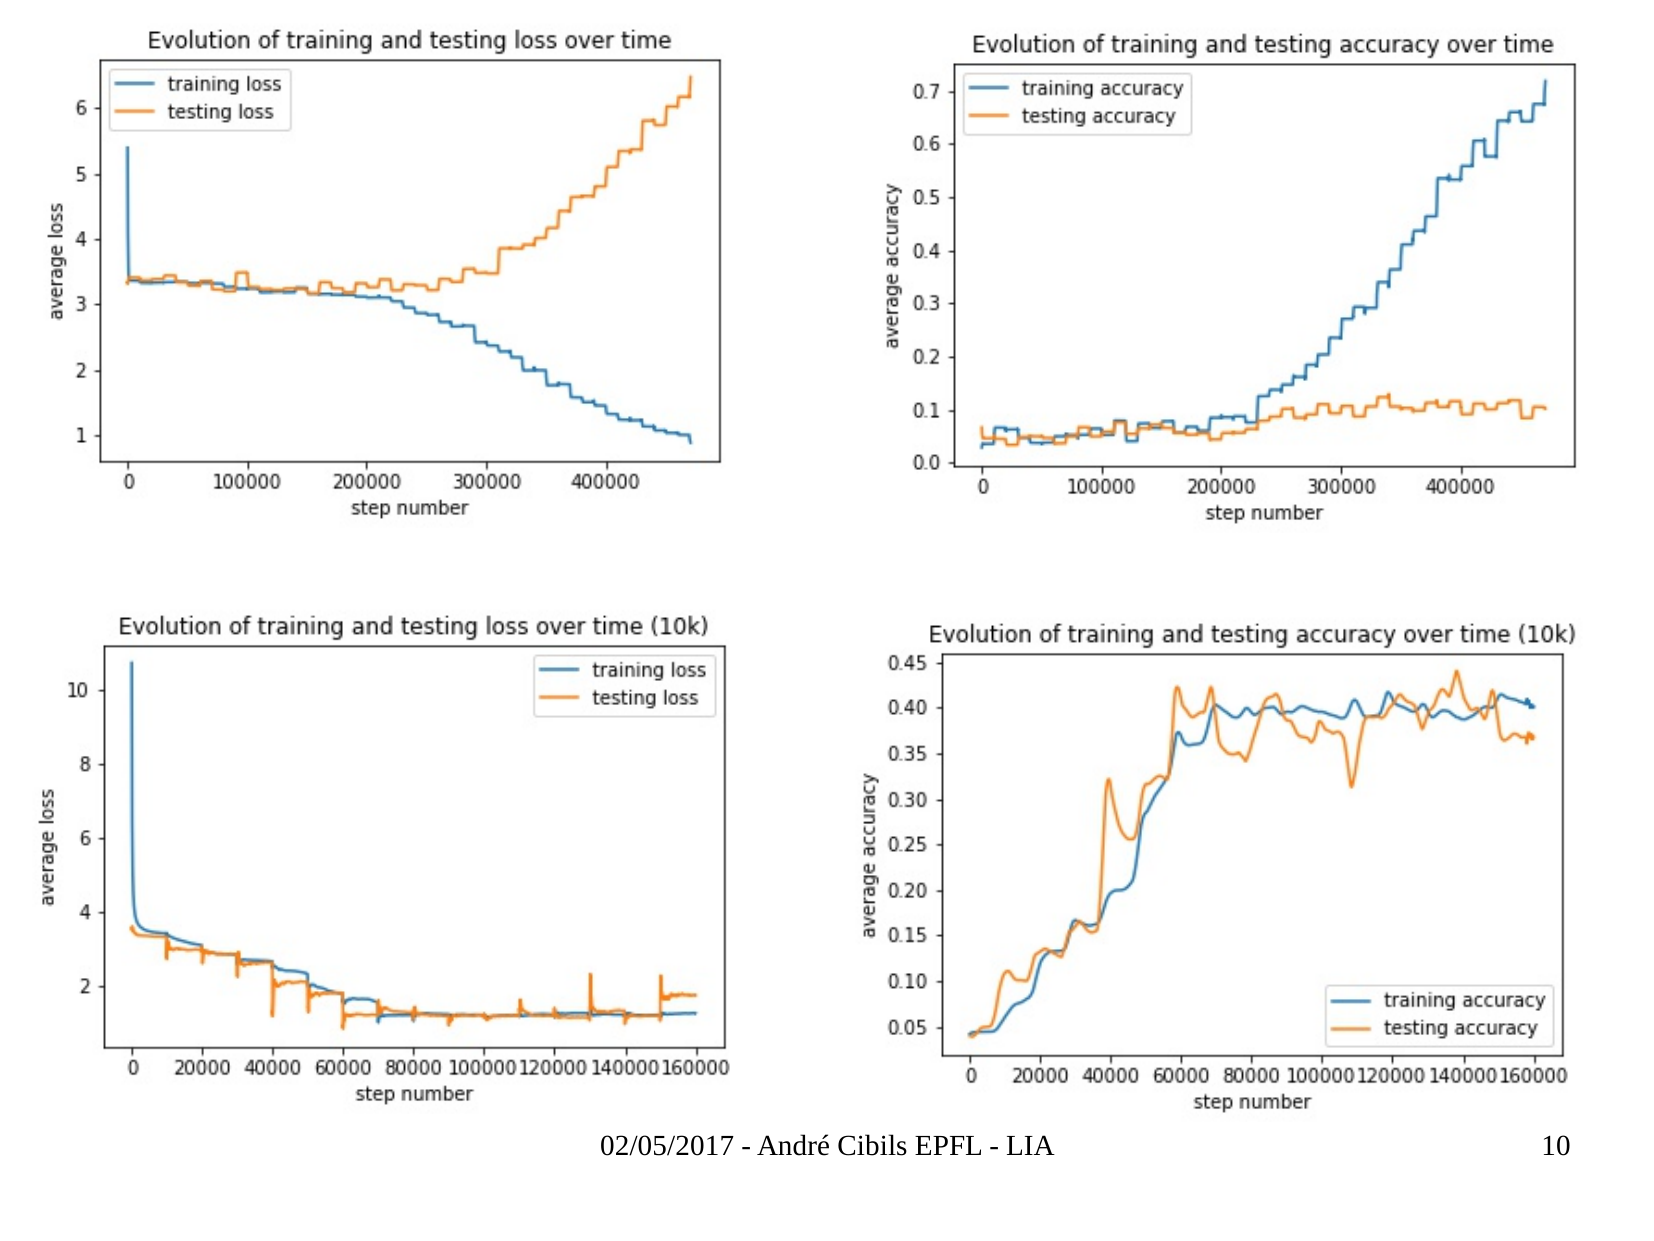

02/05/2017 - André Cibils EPFL - LIA
10